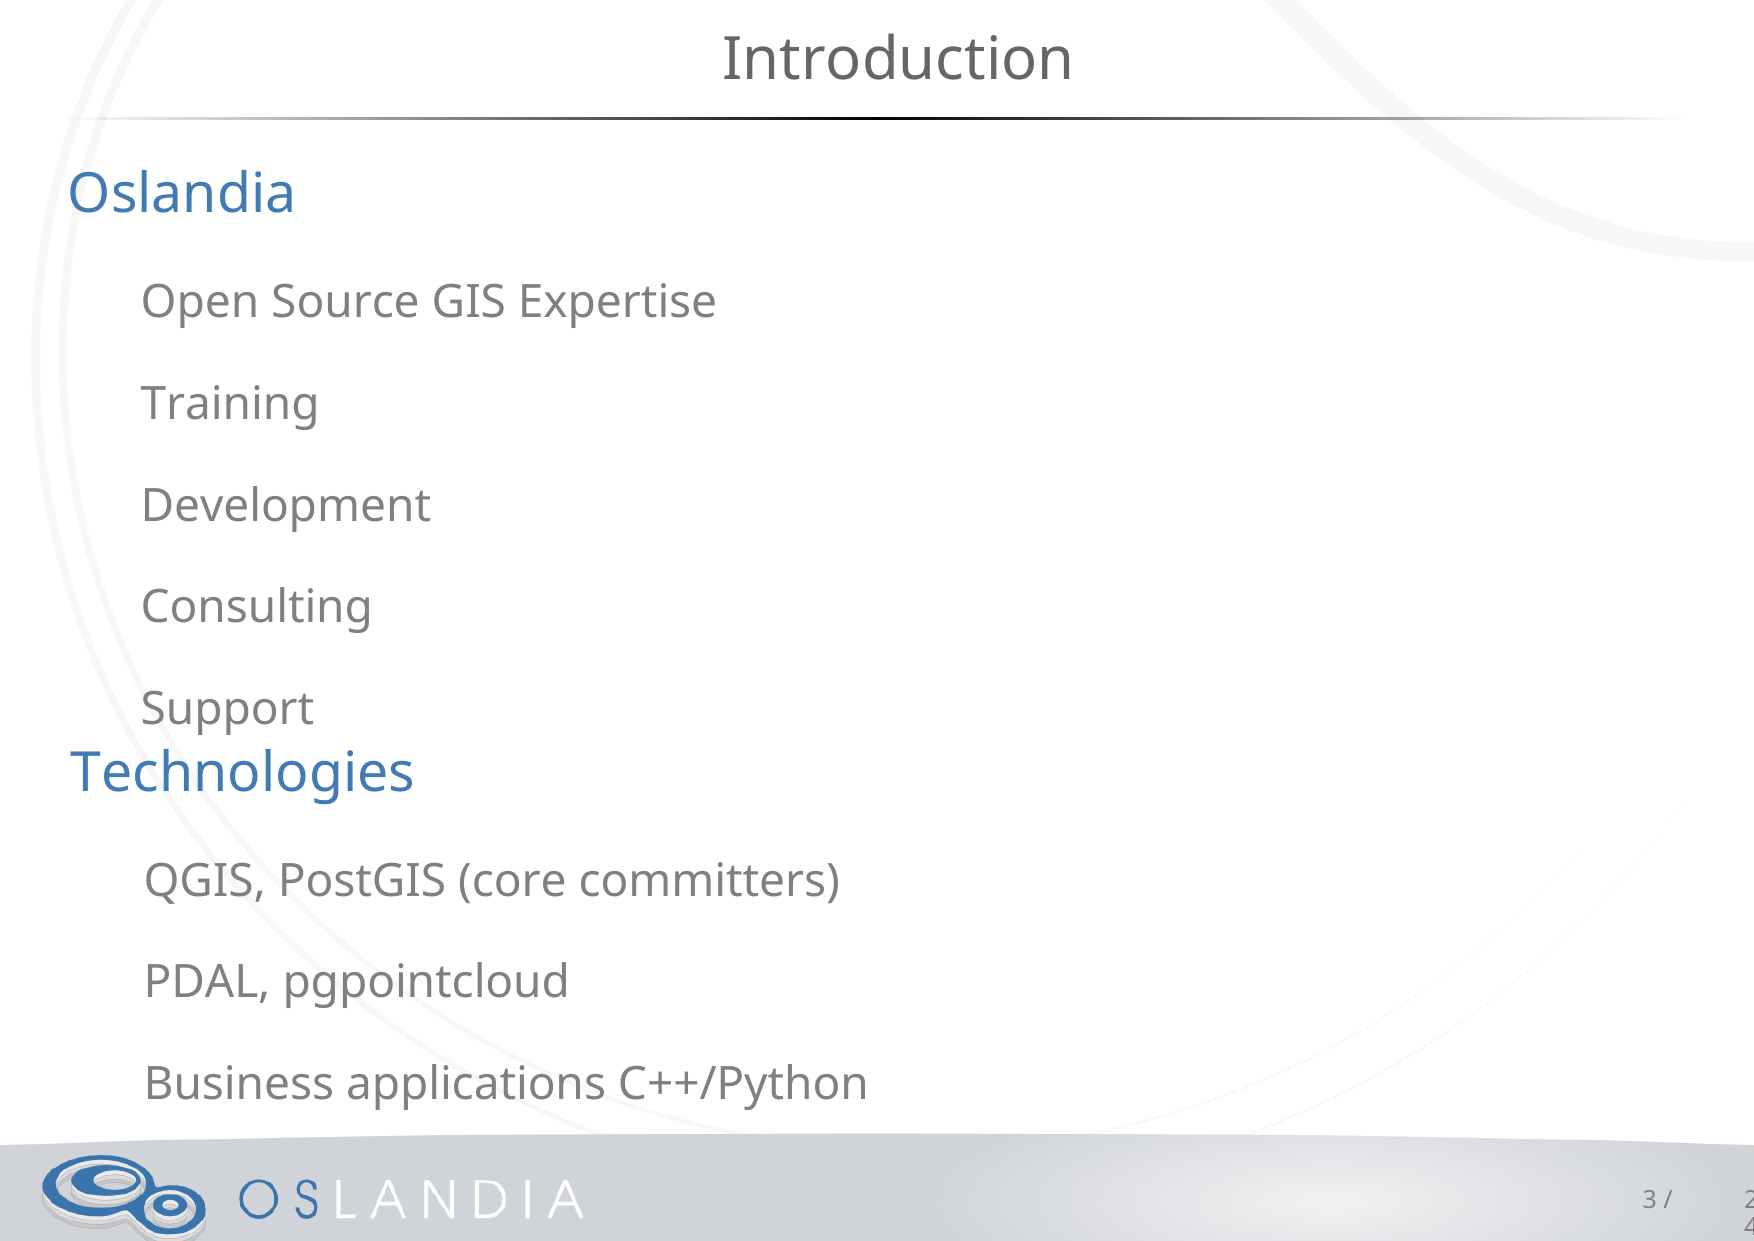

# Introduction
Oslandia
Open Source GIS Expertise
Training
Development
Consulting
Support
Technologies
QGIS, PostGIS (core committers)
PDAL, pgpointcloud
Business applications C++/Python